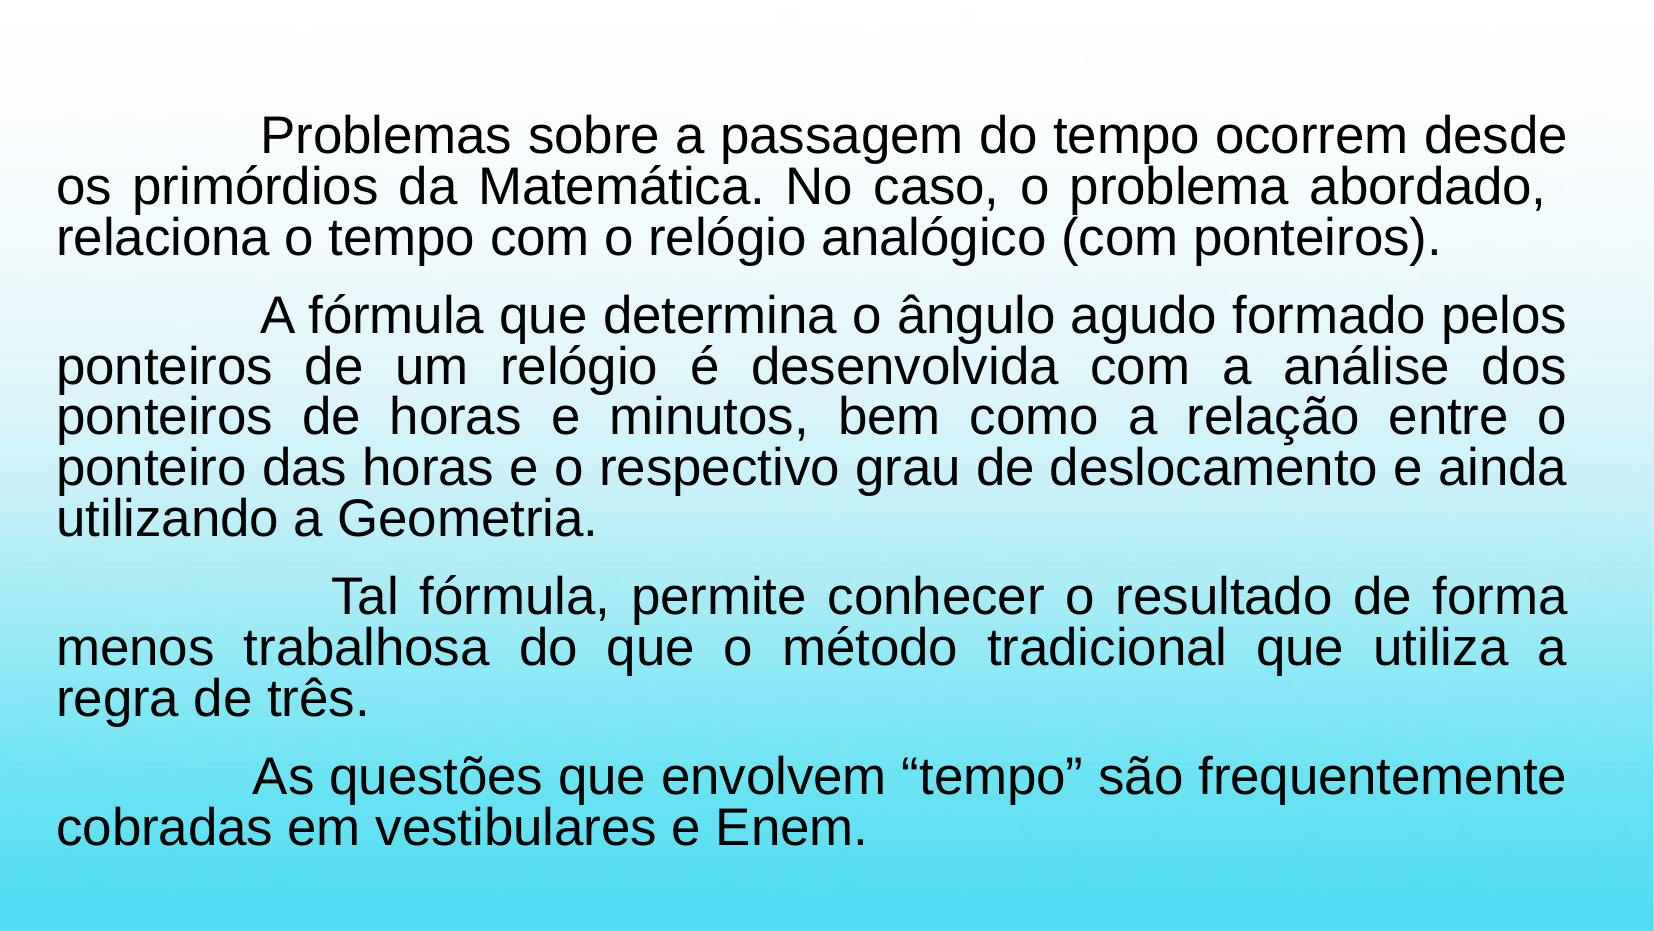

# Problemas sobre a passagem do tempo ocorrem desde os primórdios da Matemática. No caso, o problema abordado, relaciona o tempo com o relógio analógico (com ponteiros).
 A fórmula que determina o ângulo agudo formado pelos ponteiros de um relógio é desenvolvida com a análise dos ponteiros de horas e minutos, bem como a relação entre o ponteiro das horas e o respectivo grau de deslocamento e ainda utilizando a Geometria.
 Tal fórmula, permite conhecer o resultado de forma menos trabalhosa do que o método tradicional que utiliza a regra de três.
 As questões que envolvem “tempo” são frequentemente cobradas em vestibulares e Enem.